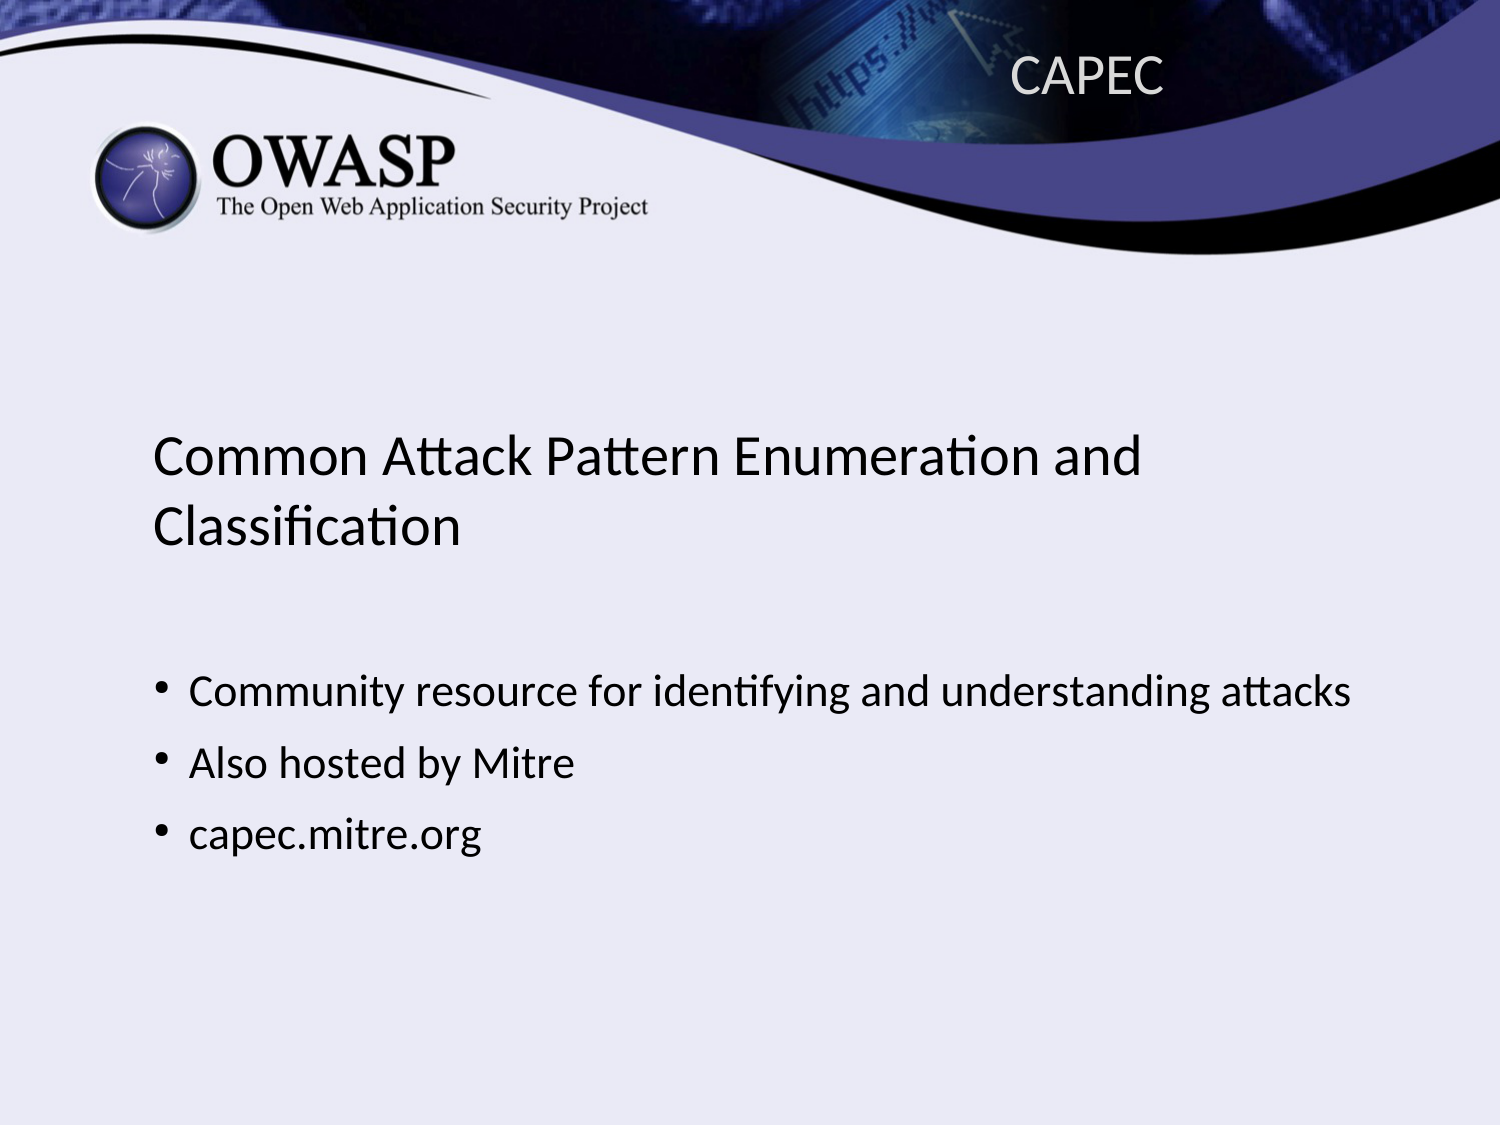

CAPEC
Common Attack Pattern Enumeration and Classification
Community resource for identifying and understanding attacks
Also hosted by Mitre
capec.mitre.org
#